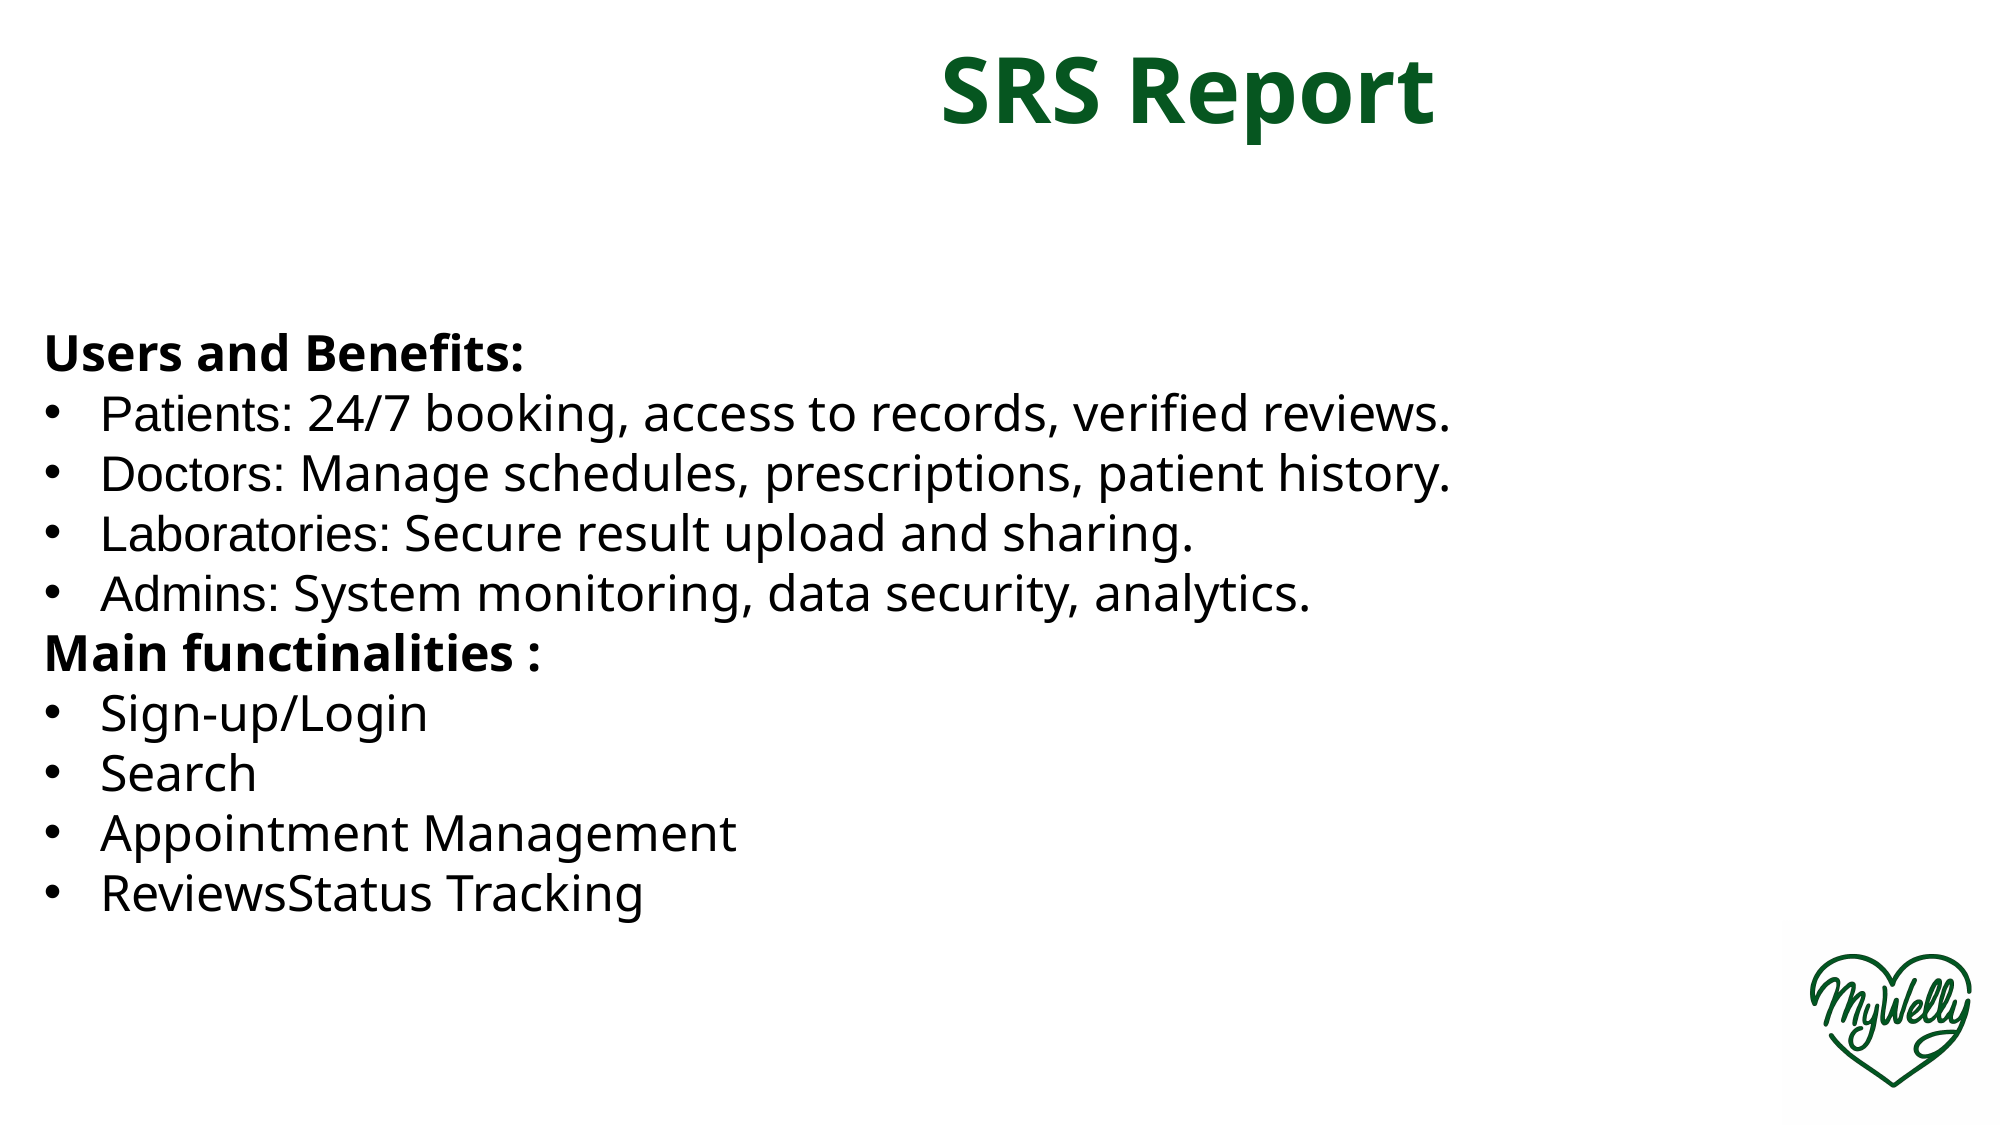

SRS Report
Users and Benefits:
Patients: 24/7 booking, access to records, verified reviews.
Doctors: Manage schedules, prescriptions, patient history.
Laboratories: Secure result upload and sharing.
Admins: System monitoring, data security, analytics.
Main functinalities :
Sign-up/Login
Search
Appointment Management
ReviewsStatus Tracking